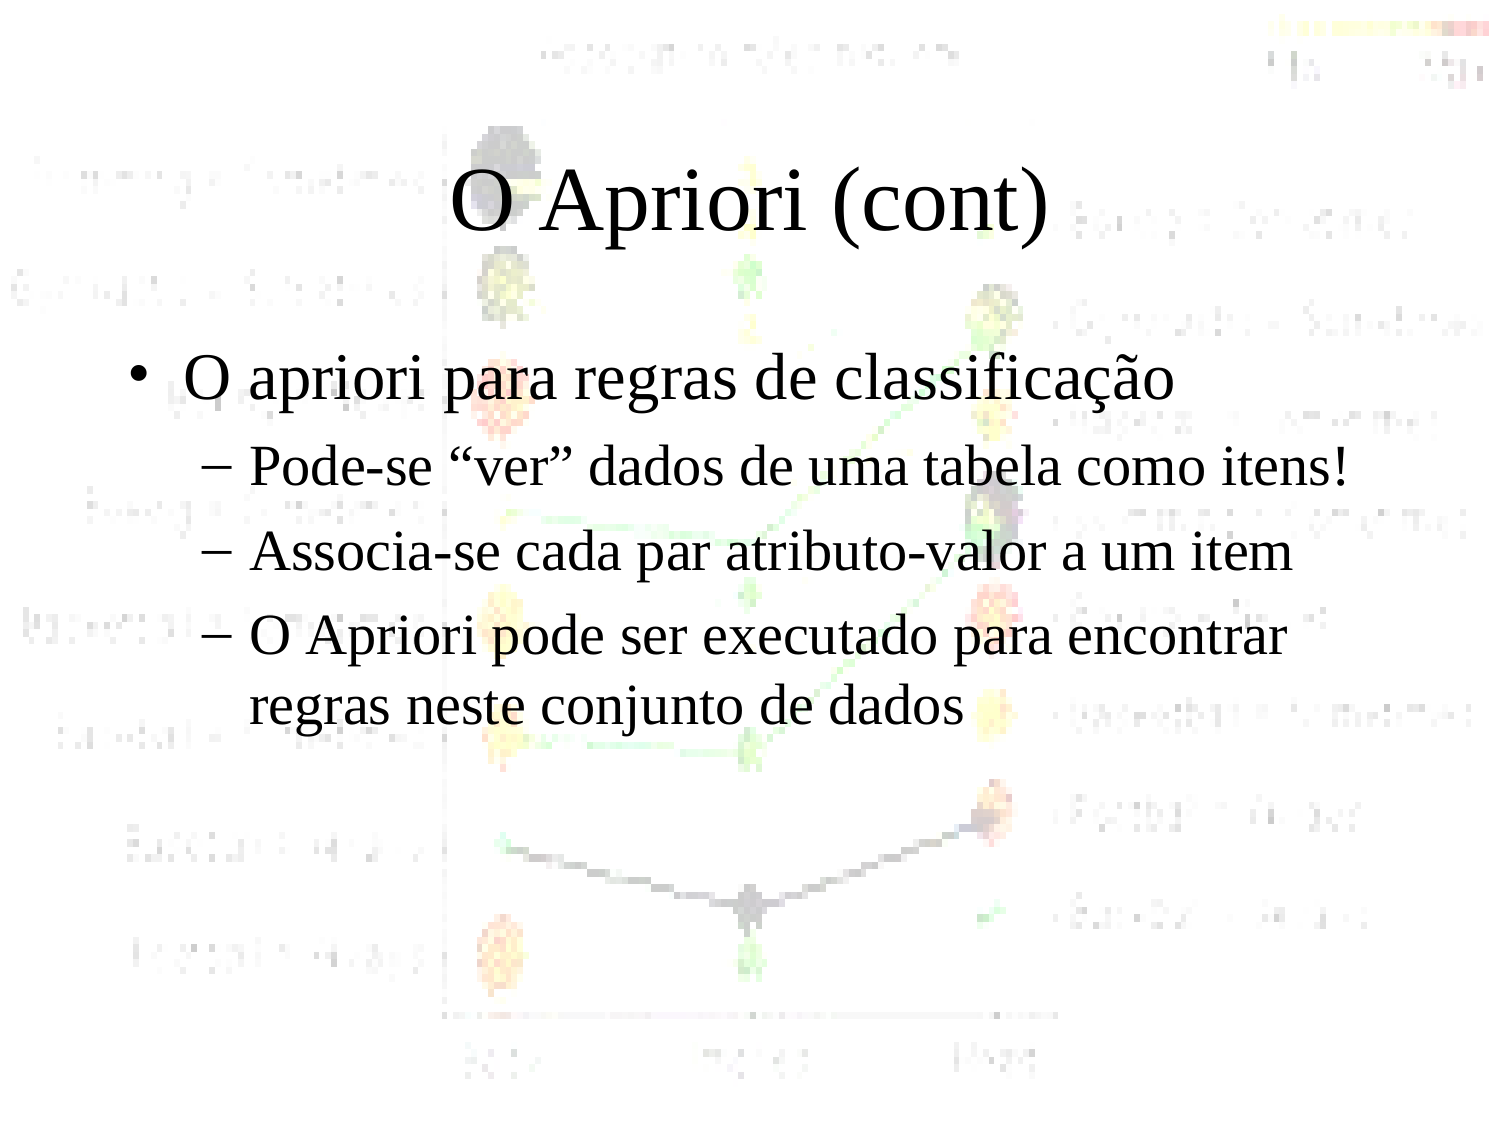

# O Apriori (cont)
O apriori para regras de classificação
Pode-se “ver” dados de uma tabela como itens!
Associa-se cada par atributo-valor a um item
O Apriori pode ser executado para encontrar regras neste conjunto de dados